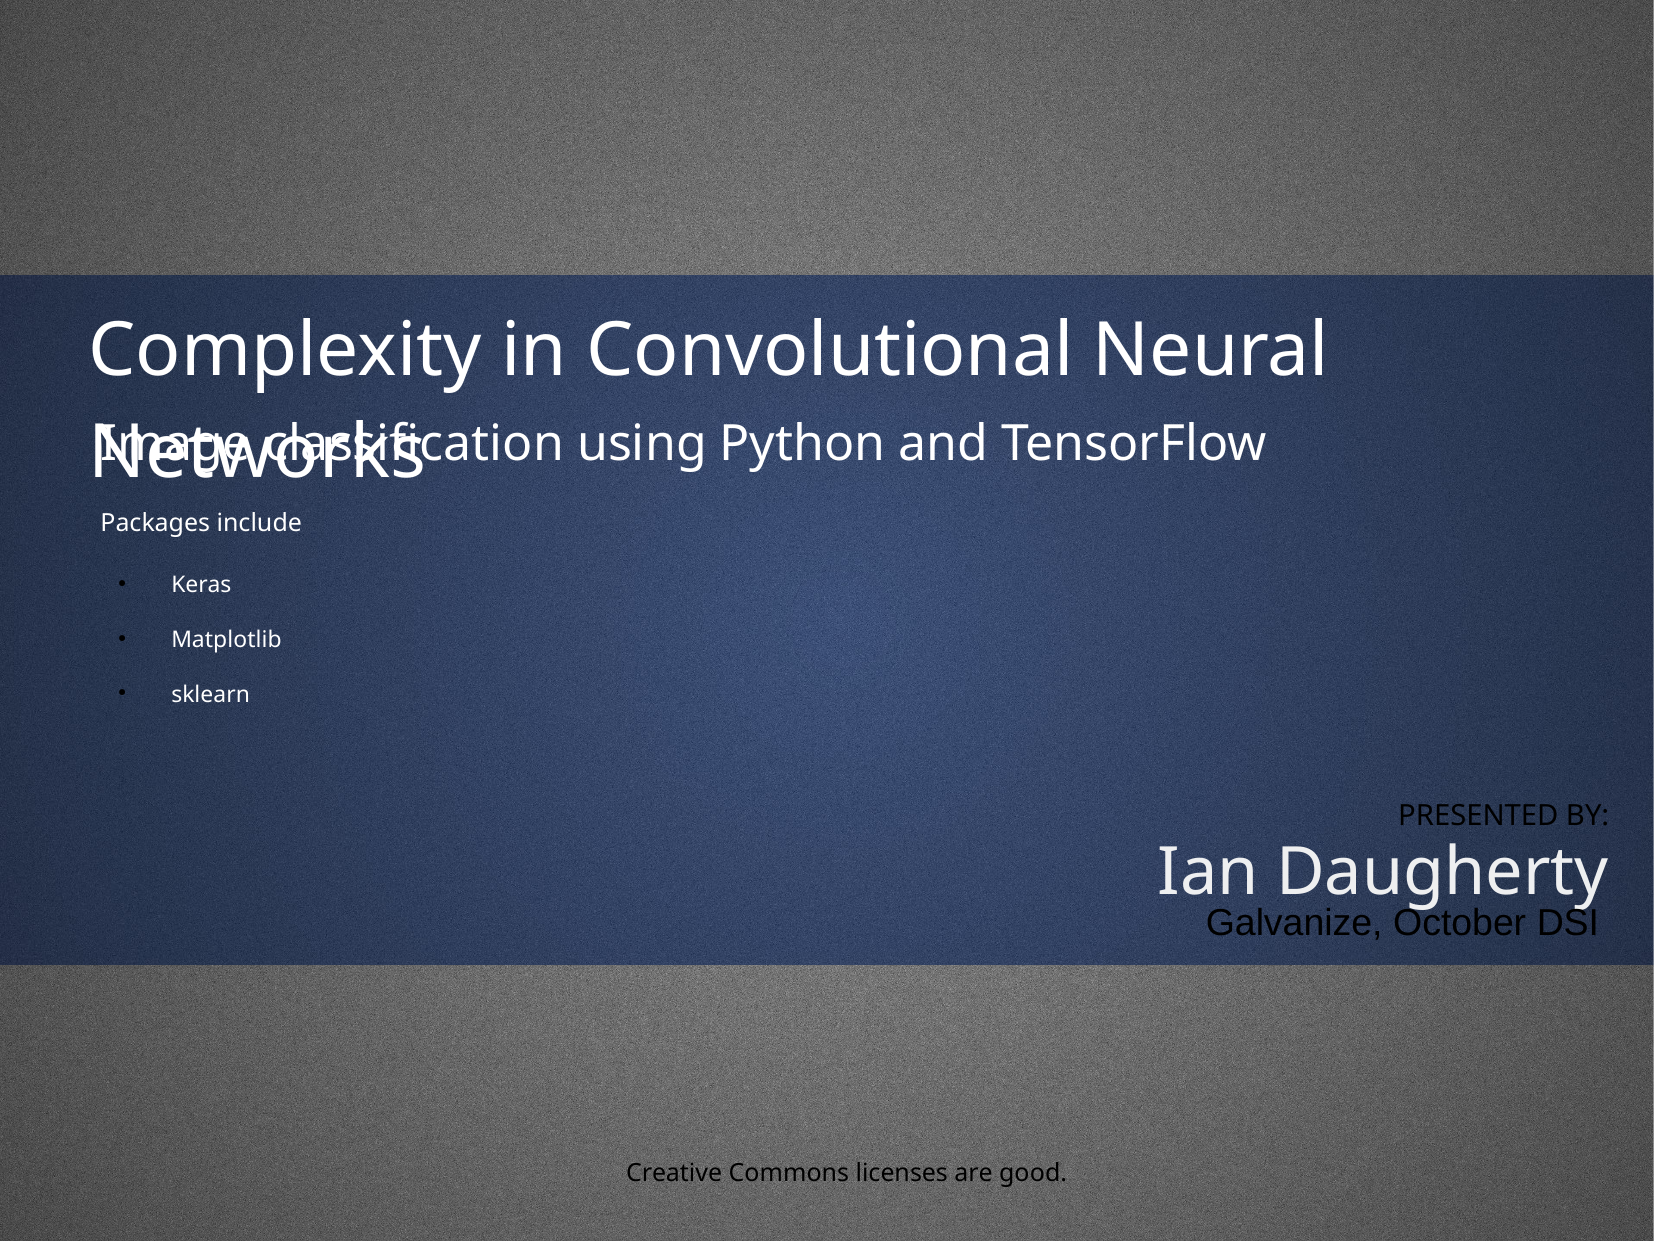

Complexity in Convolutional Neural Networks
# Image classification using Python and TensorFlow
Packages include
Keras
Matplotlib
sklearn
PRESENTED BY:
Ian Daugherty
Galvanize, October DSI
 Creative Commons licenses are good.